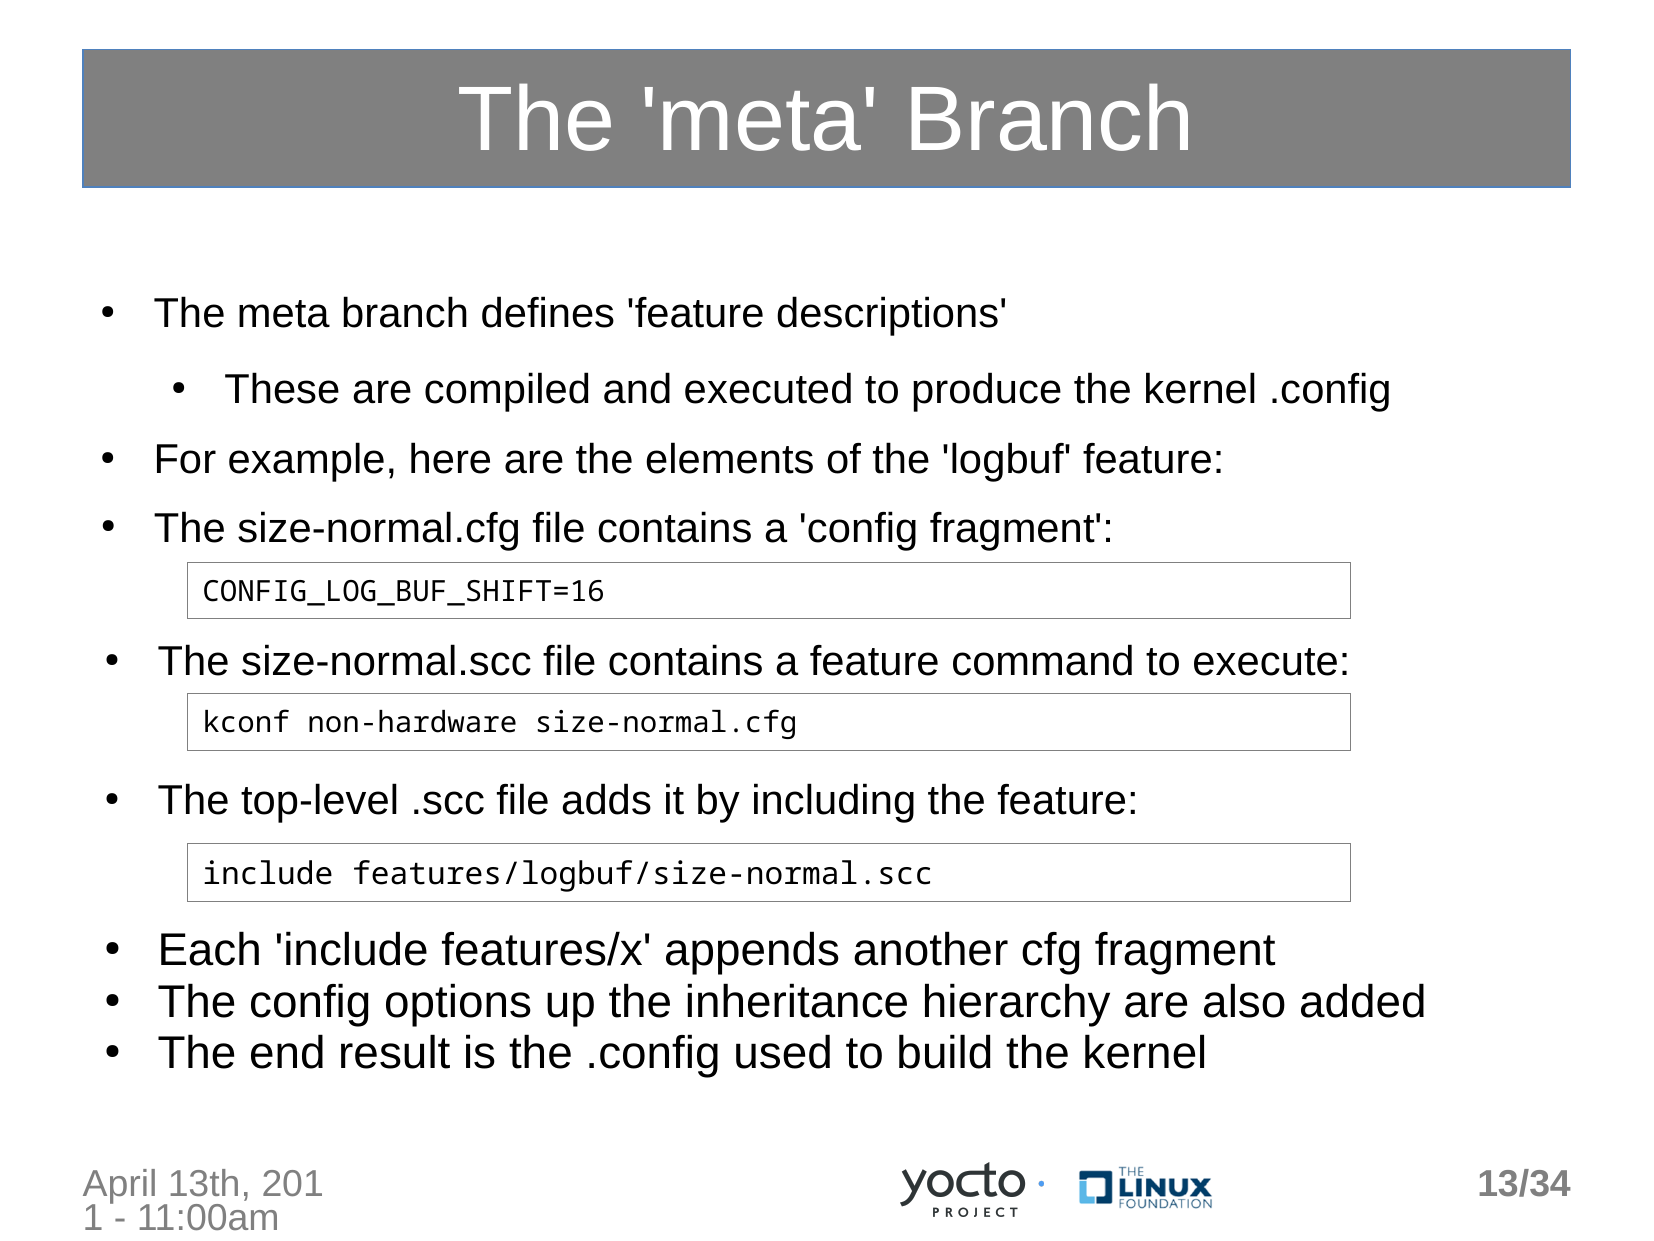

# The 'meta' Branch
The meta branch defines 'feature descriptions'
These are compiled and executed to produce the kernel .config
For example, here are the elements of the 'logbuf' feature:
The size-normal.cfg file contains a 'config fragment':
CONFIG_LOG_BUF_SHIFT=16
The size-normal.scc file contains a feature command to execute:
kconf non-hardware size-normal.cfg
The top-level .scc file adds it by including the feature:
include features/logbuf/size-normal.scc
Each 'include features/x' appends another cfg fragment
The config options up the inheritance hierarchy are also added
The end result is the .config used to build the kernel
April 13th, 2011 - 11:00am
13